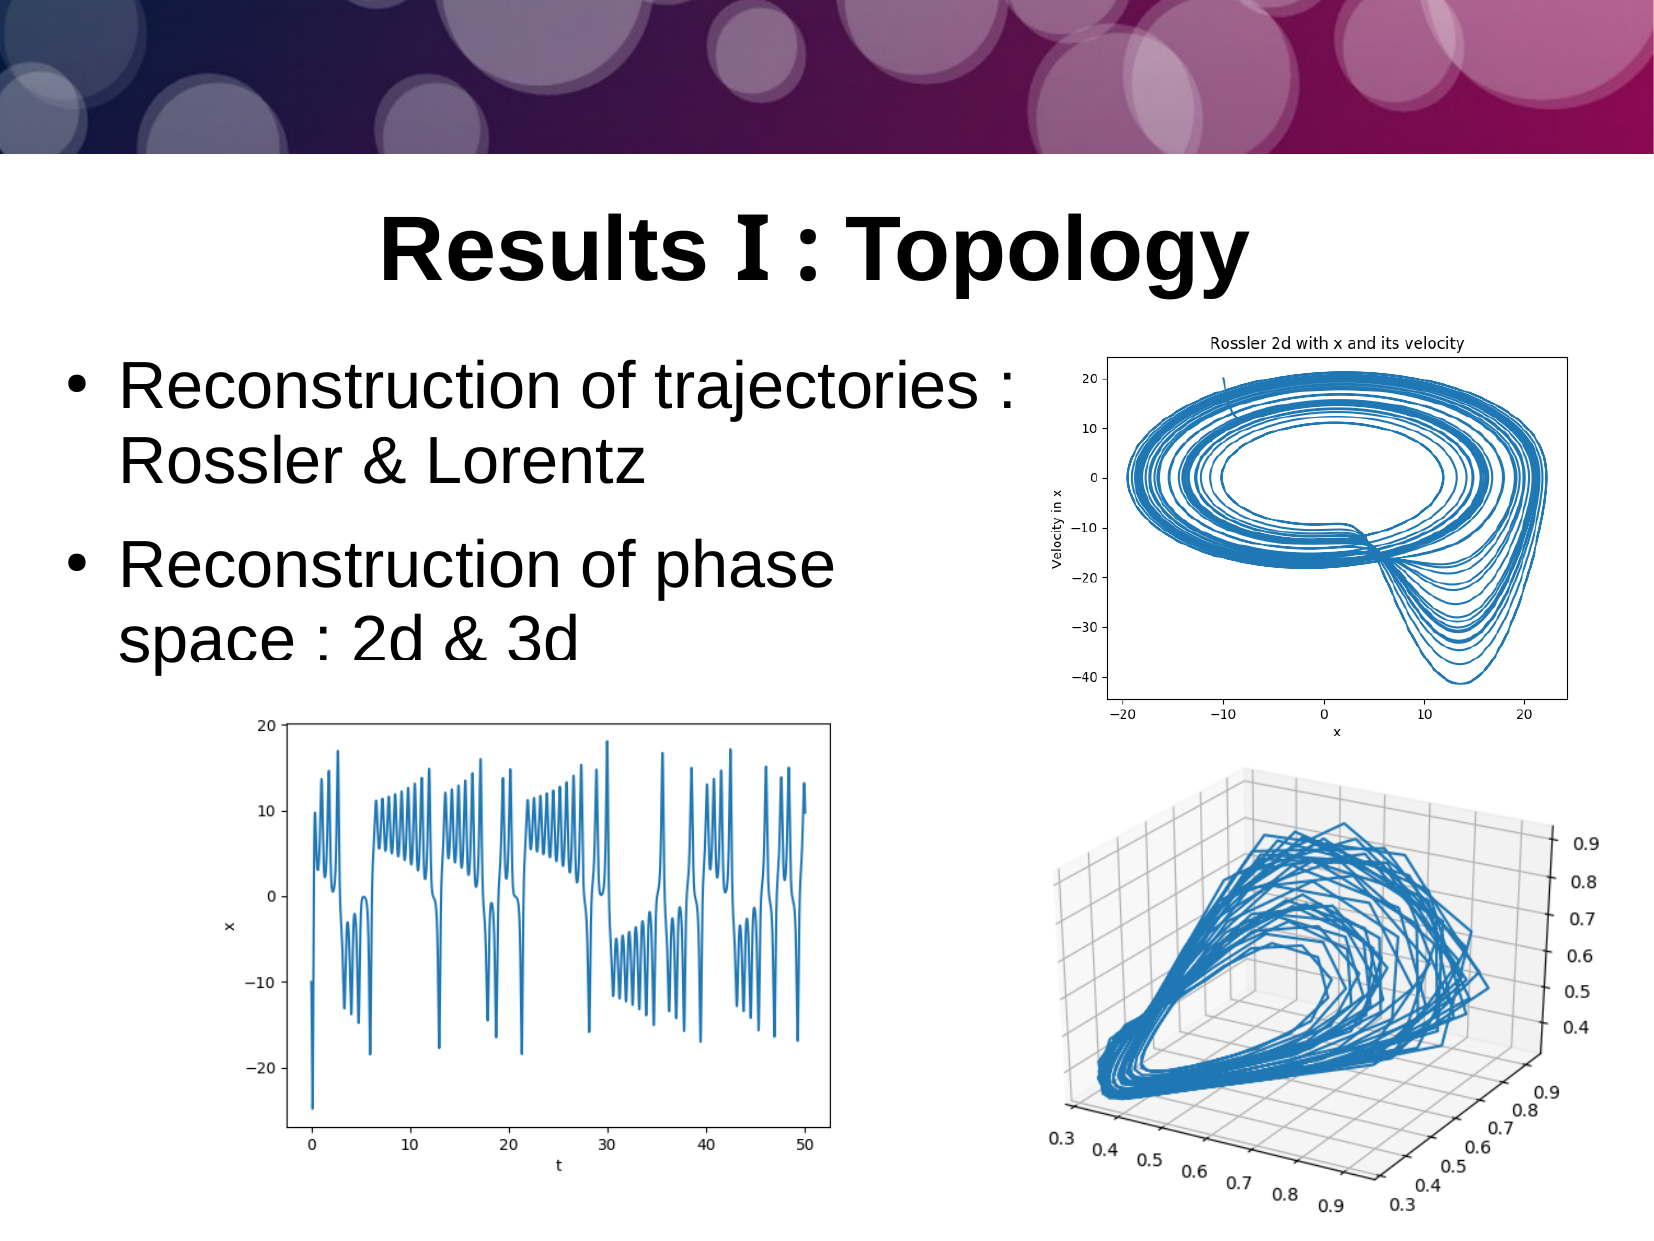

# Results I : Topology
Reconstruction of trajectories : Rossler & Lorentz
Reconstruction of phase space : 2d & 3d